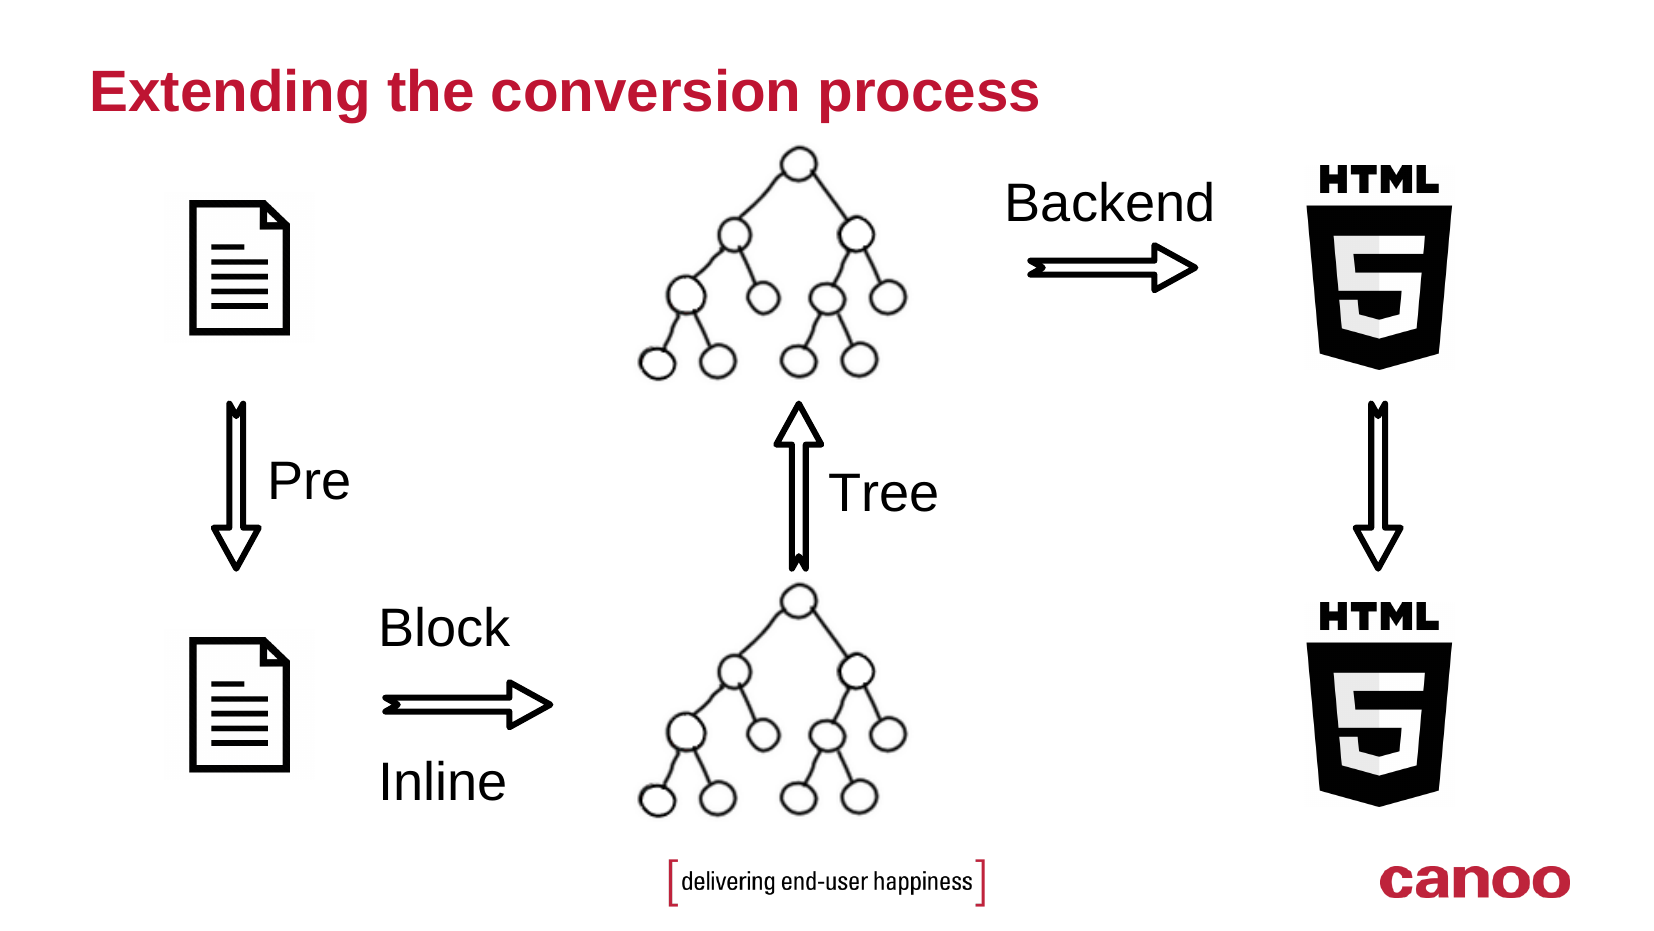

# Extending the conversion process
Backend
Pre
Tree
Block
Inline